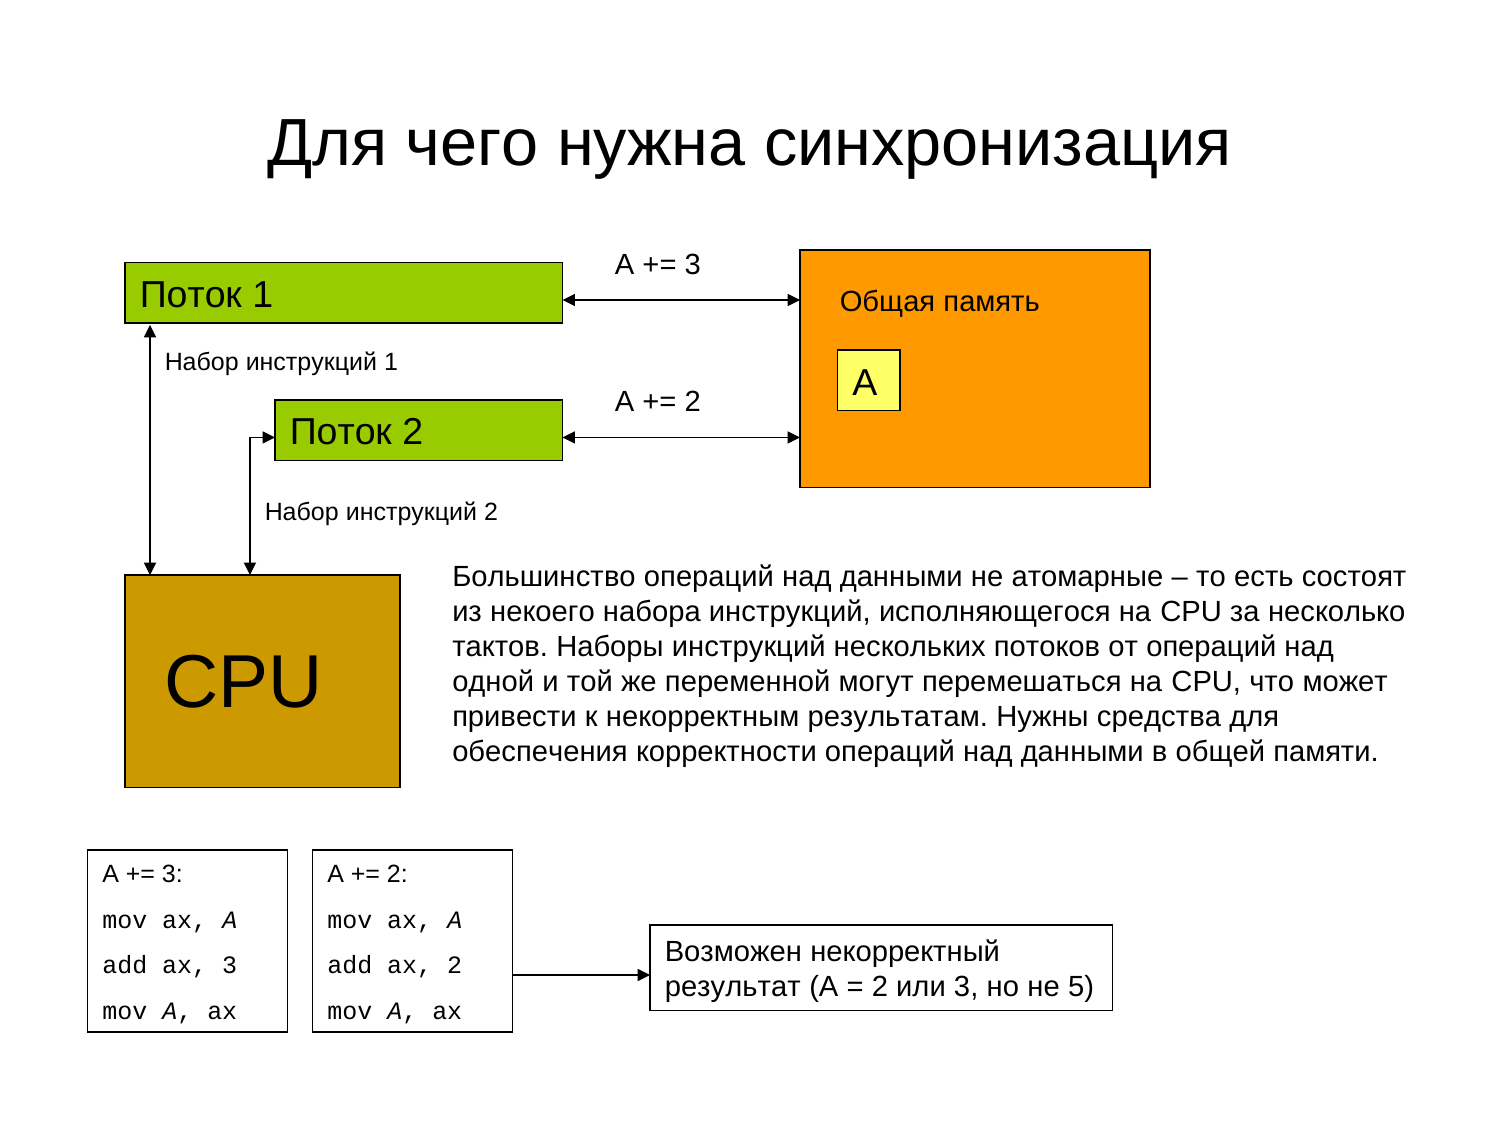

# Для чего нужна синхронизация
A += 3
Поток 1
Общая память
Набор инструкций 1
A
A += 2
Поток 2
Набор инструкций 2
Большинство операций над данными не атомарные – то есть состоят из некоего набора инструкций, исполняющегося на CPU за несколько тактов. Наборы инструкций нескольких потоков от операций над одной и той же переменной могут перемешаться на CPU, что может привести к некорректным результатам. Нужны средства для обеспечения корректности операций над данными в общей памяти.
CPU
A += 3:
mov ax, A
add ax, 3
mov A, ax
A += 2:
mov ax, A
add ax, 2
mov A, ax
Возможен некорректный результат (A = 2 или 3, но не 5)